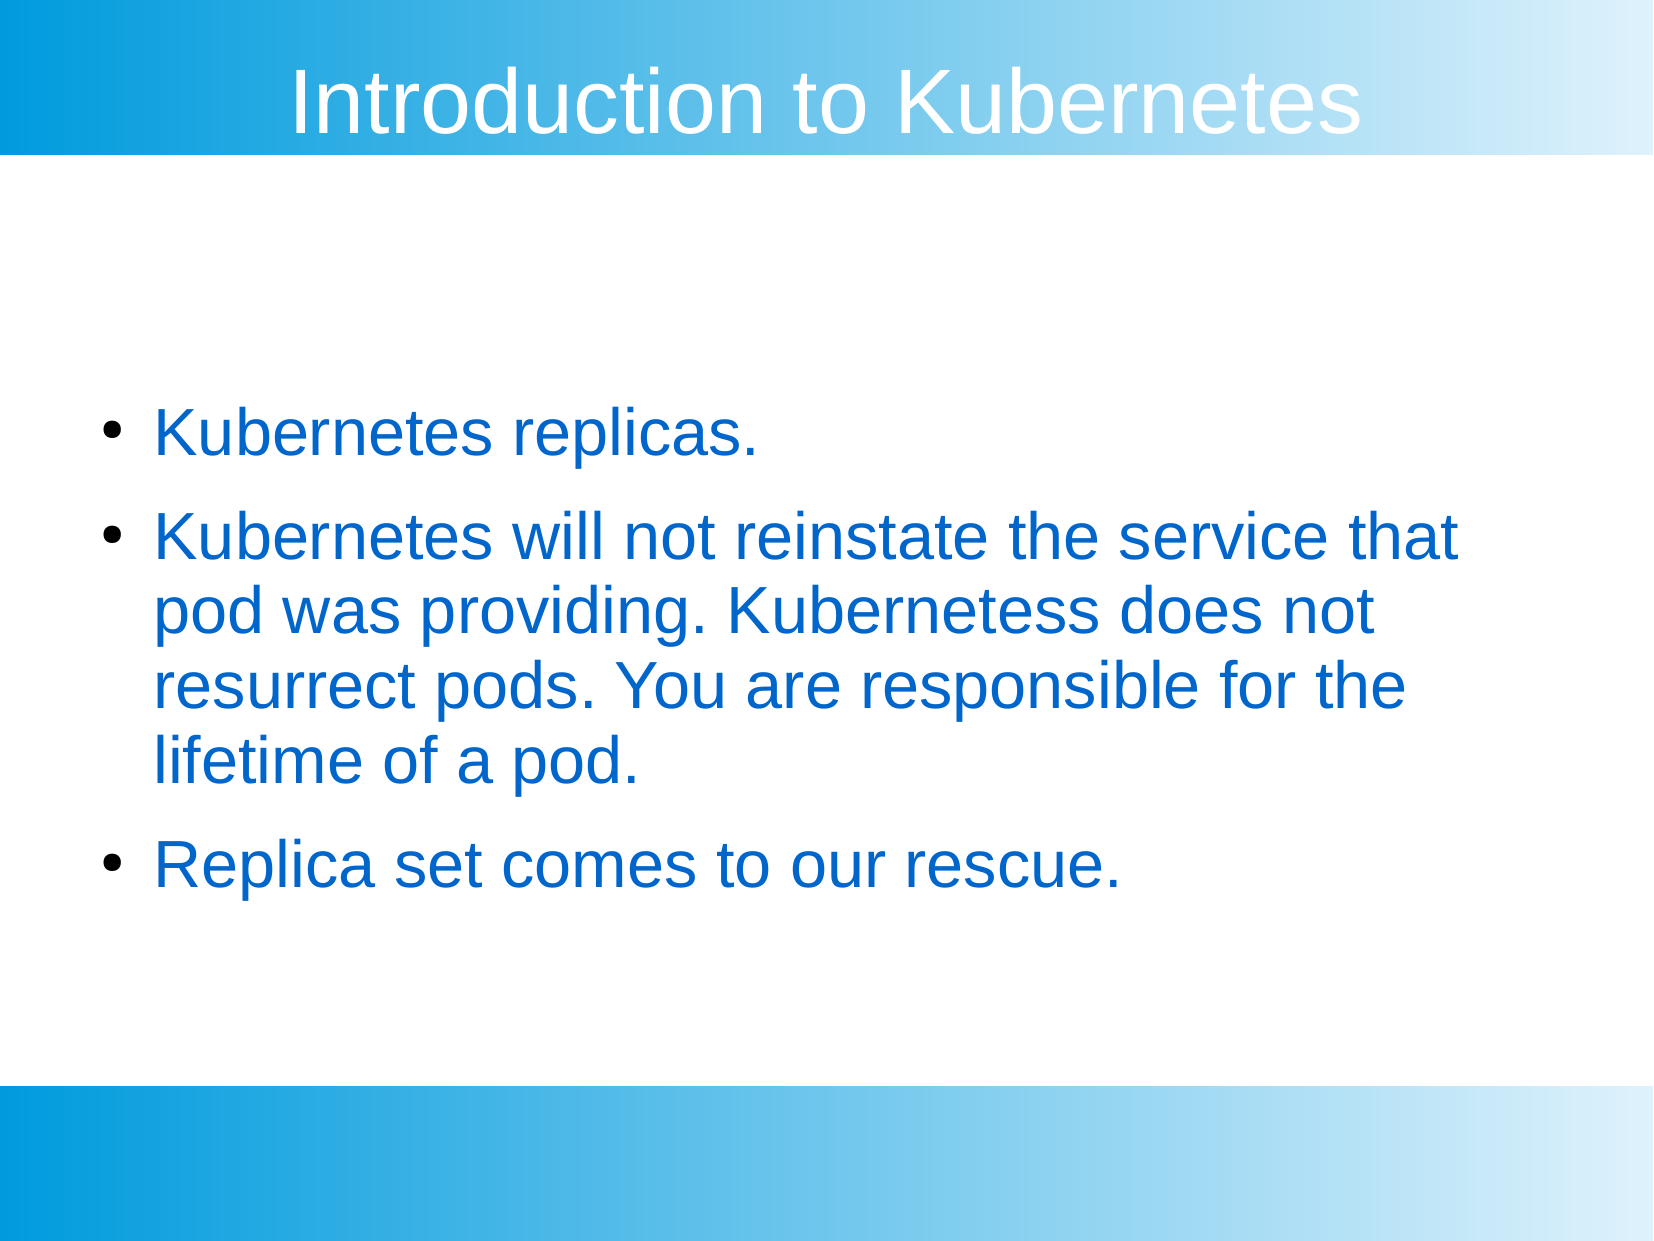

# Introduction to Kubernetes
Kubernetes replicas.
Kubernetes will not reinstate the service that pod was providing. Kubernetess does not resurrect pods. You are responsible for the lifetime of a pod.
Replica set comes to our rescue.